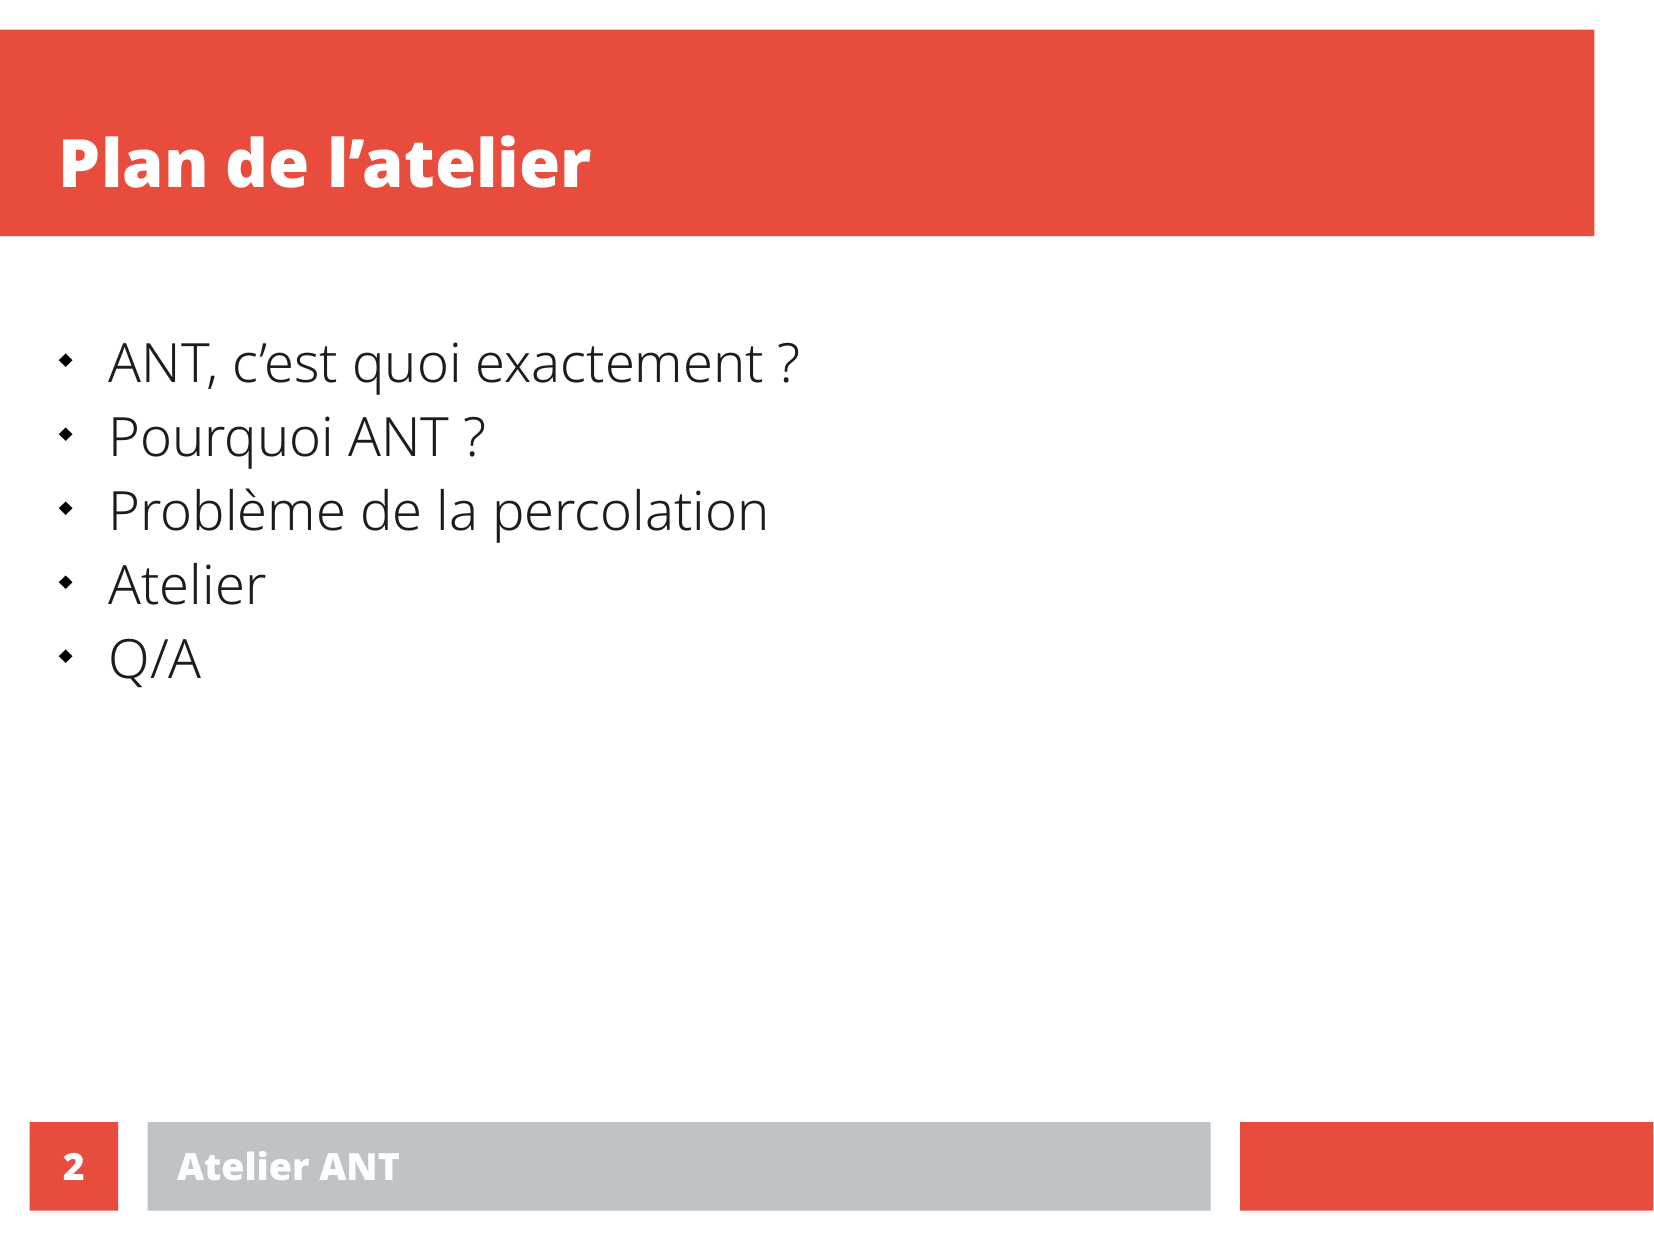

# Plan de l’atelier
 ANT, c’est quoi exactement ?
 Pourquoi ANT ?
 Problème de la percolation
 Atelier
 Q/A
2
Atelier ANT